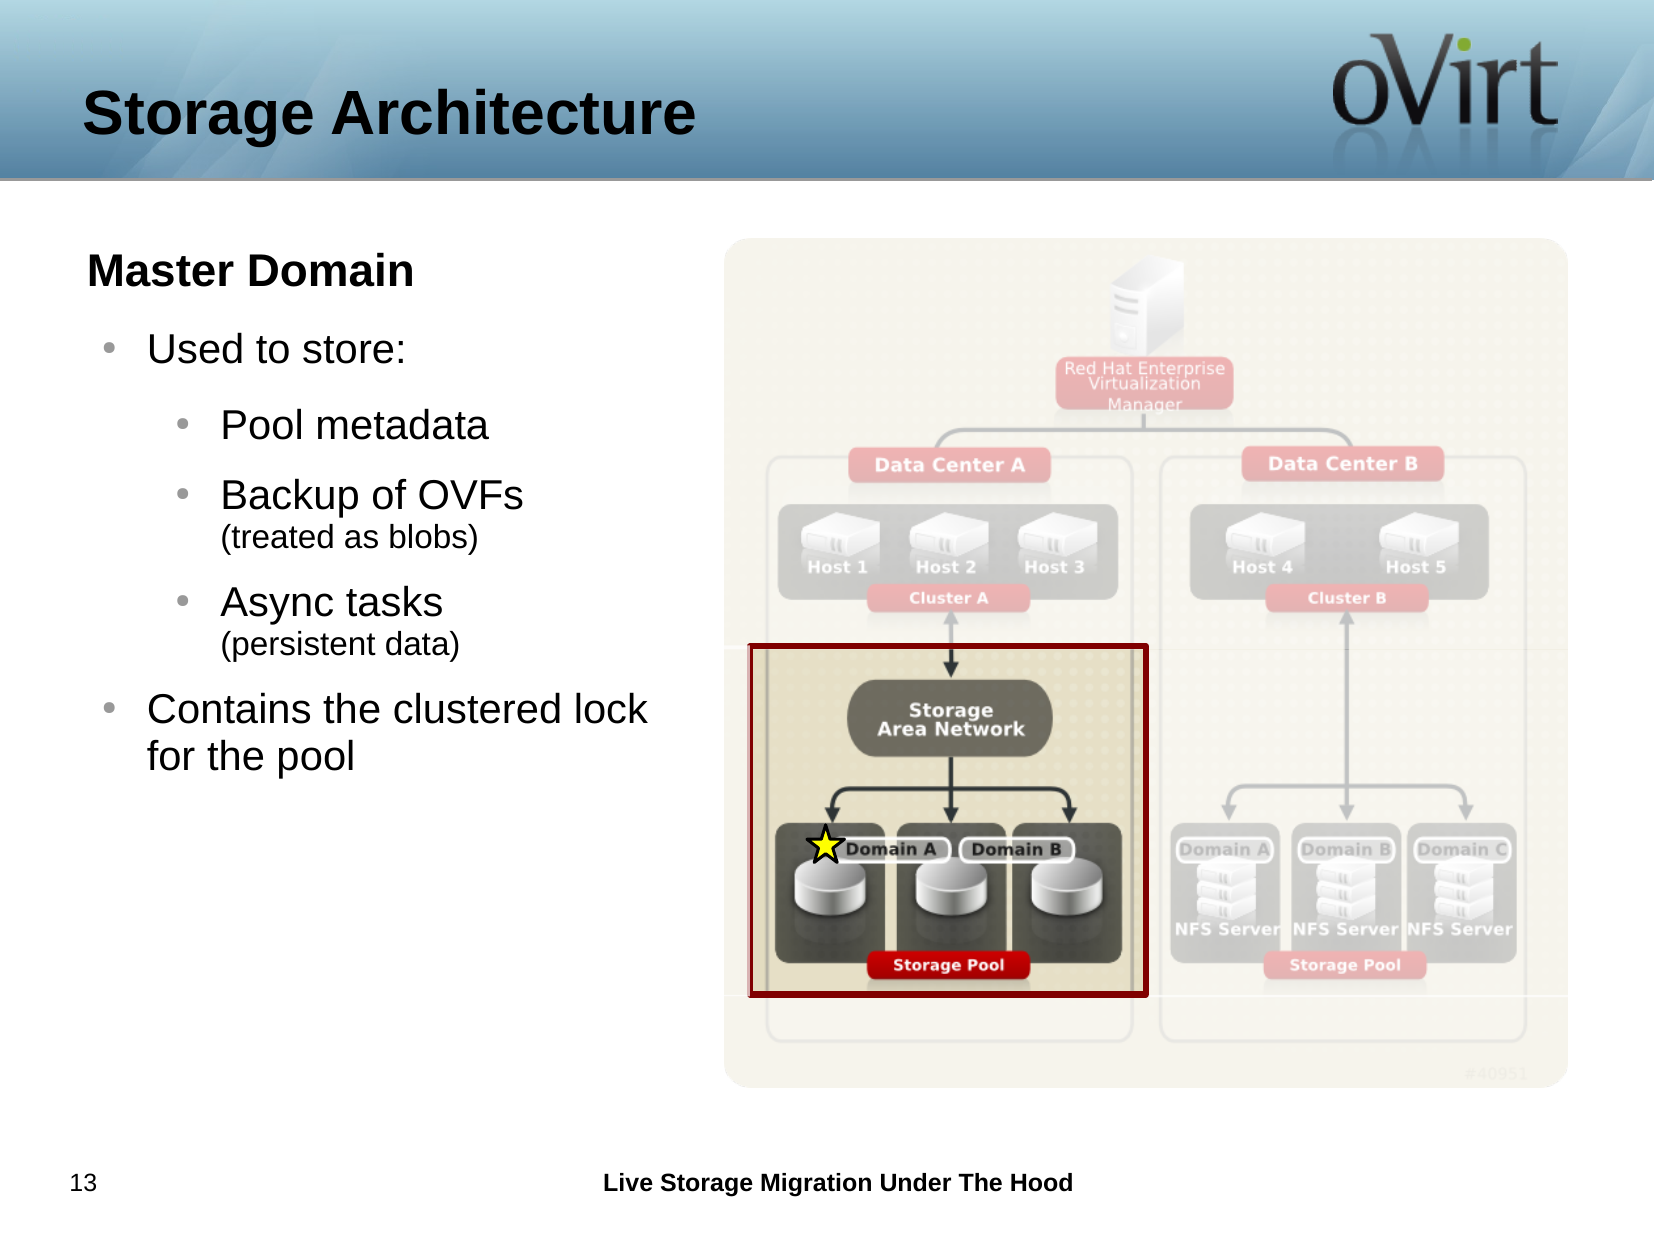

# Storage Architecture
Master Domain
Used to store:
Pool metadata
Backup of OVFs
(treated as blobs)
Async tasks
(persistent data)
Contains the clustered lock for the pool